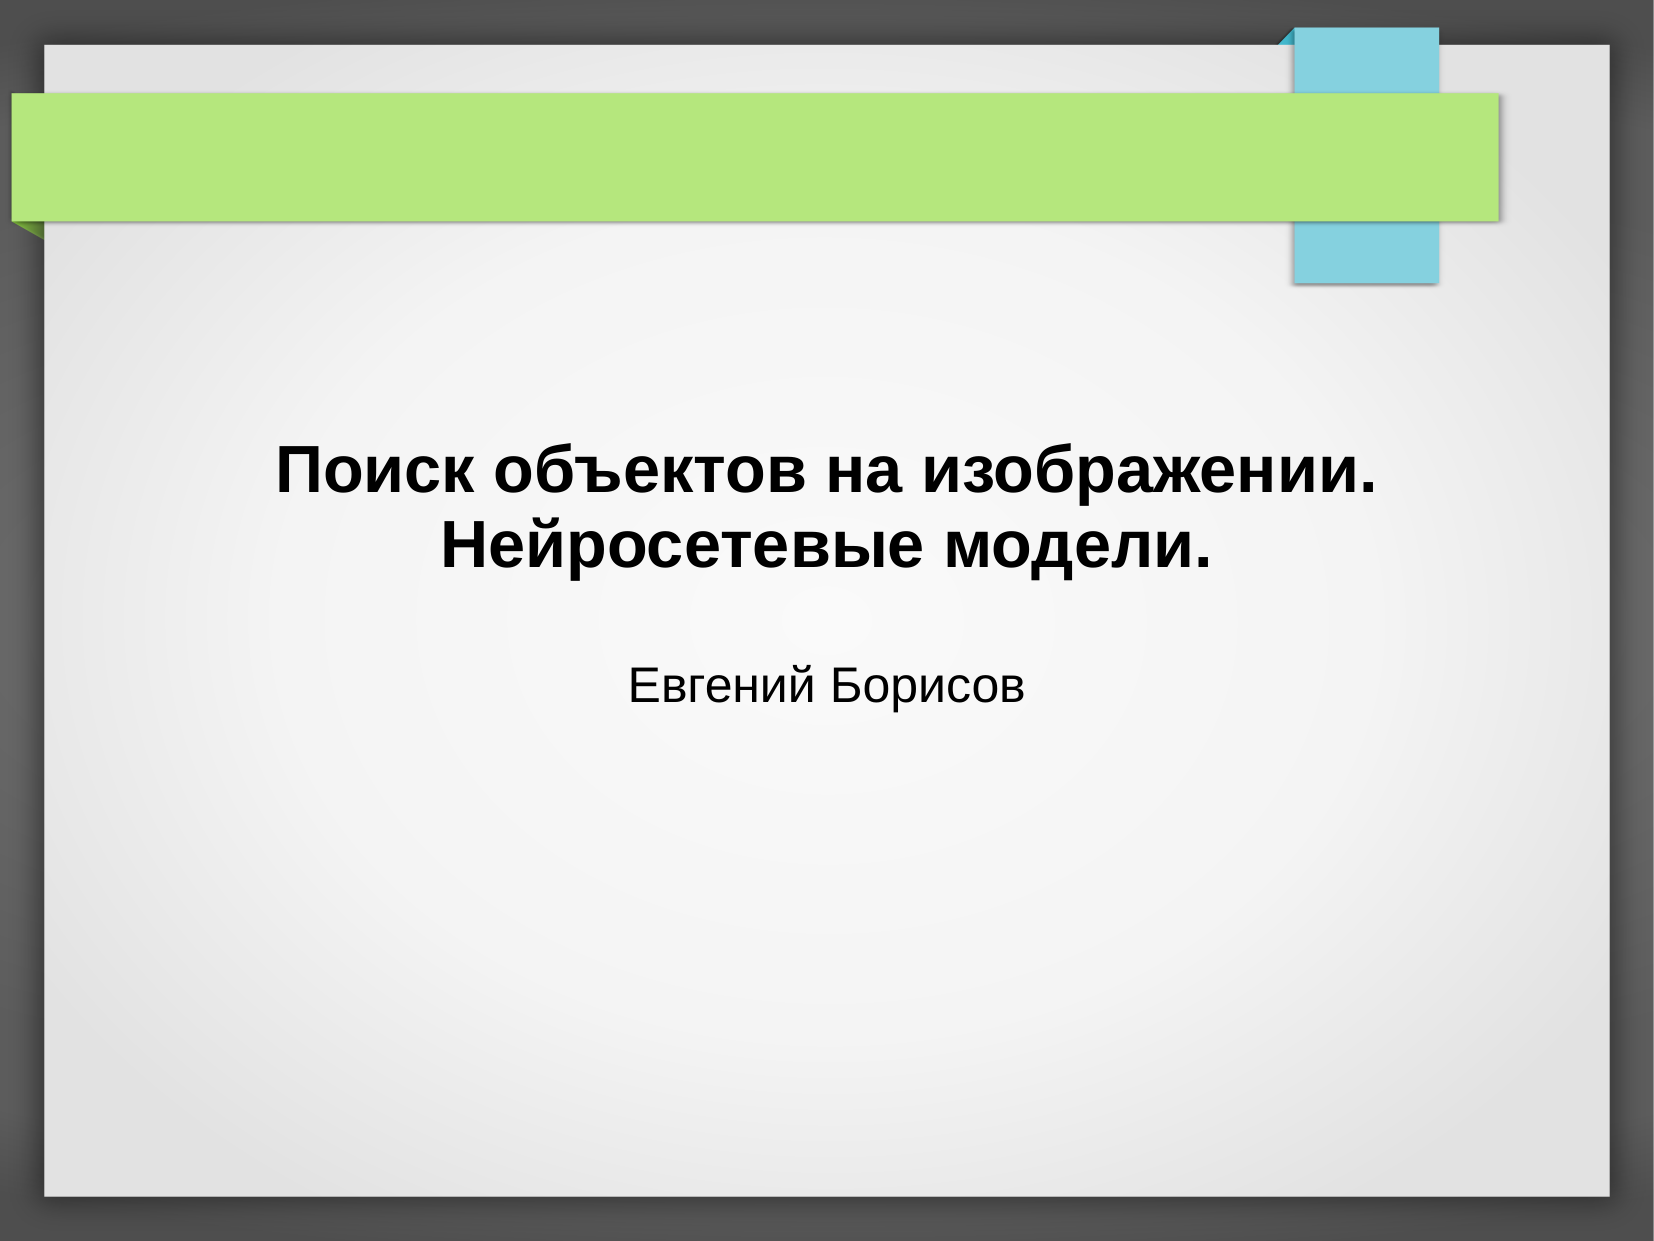

# Поиск объектов на изображении.
Нейросетевые модели.
Евгений Борисов